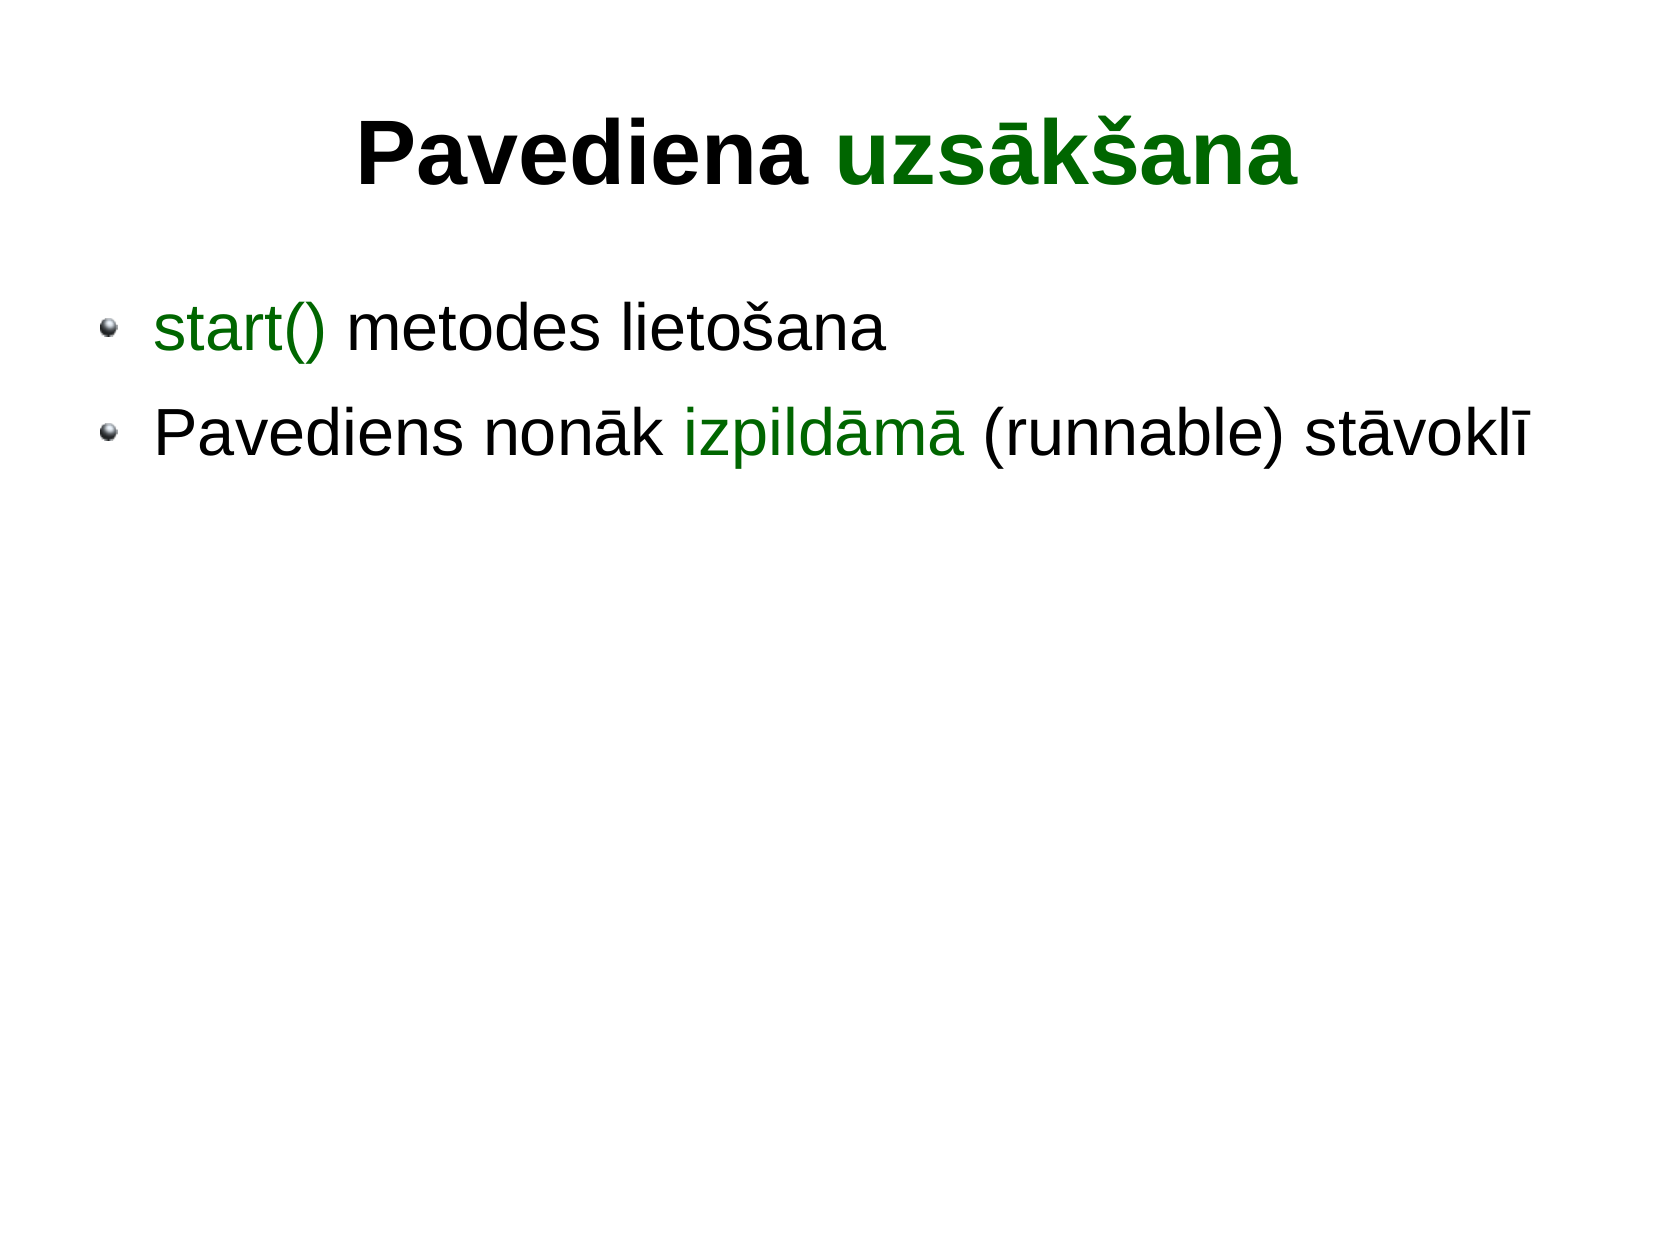

# Pavediena uzsākšana
start() metodes lietošana
Pavediens nonāk izpildāmā (runnable) stāvoklī